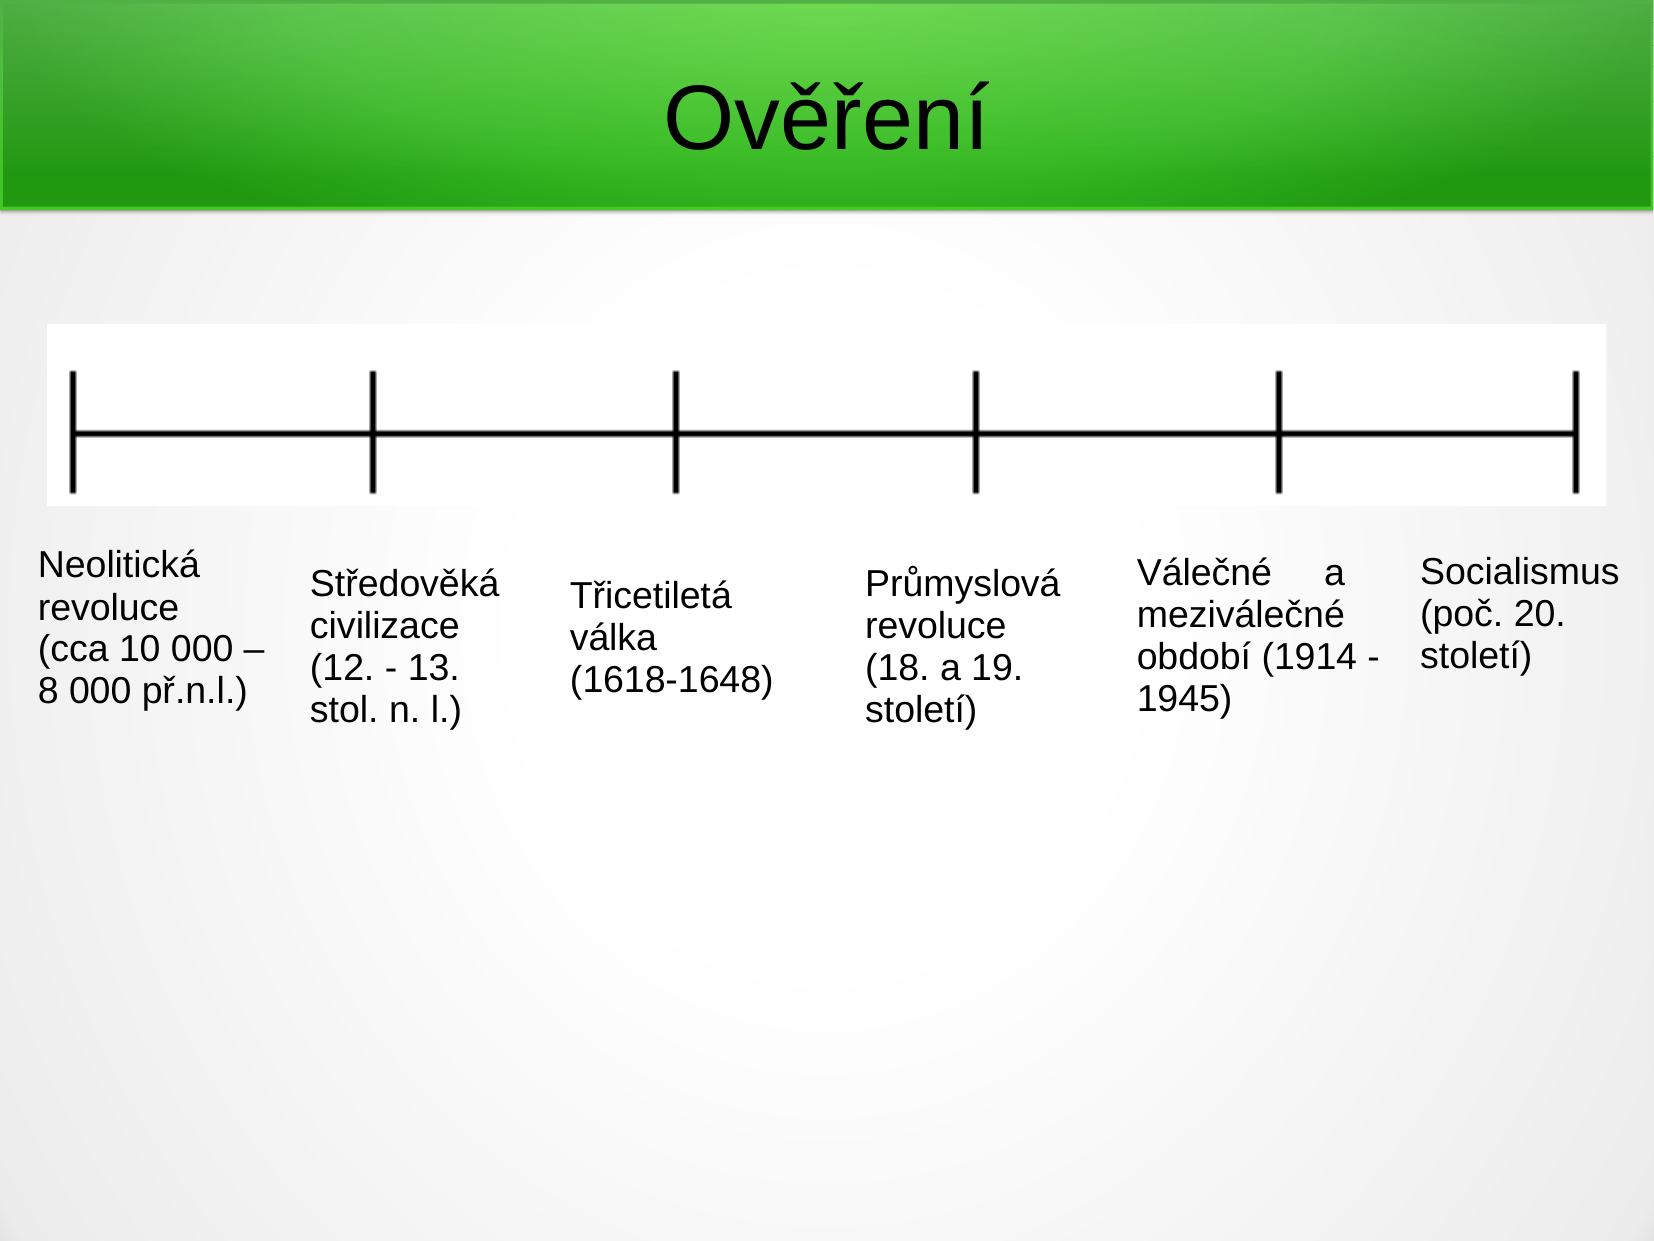

# Ověření
Neolitická revoluce
(cca 10 000 – 8 000 př.n.l.)
Socialismus
(poč. 20. století)
Válečné a meziválečné období (1914 - 1945)
Středověká civilizace
(12. - 13. stol. n. l.)
Průmyslová revoluce
(18. a 19. století)
Třicetiletá válka
(1618-1648)